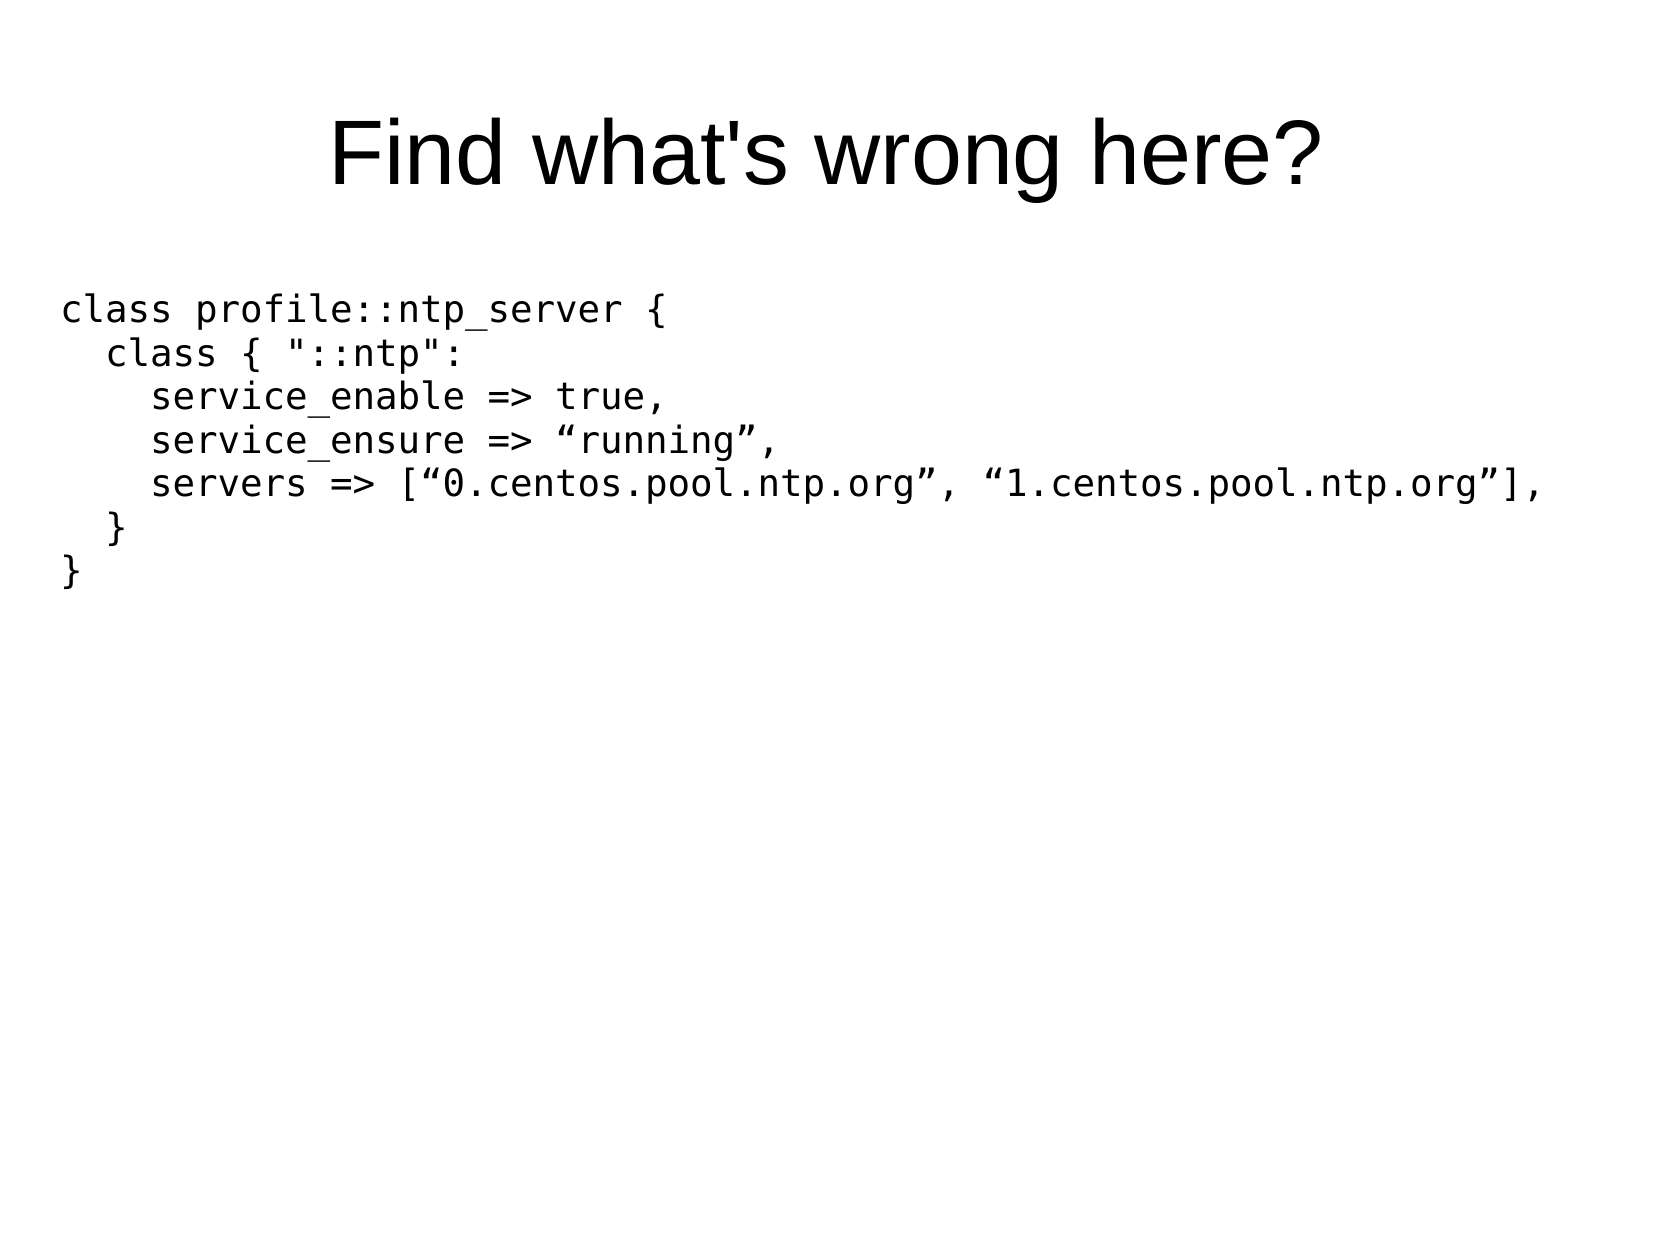

# Find what's wrong here?
class profile::ntp_server {
 class { "::ntp":
 service_enable => true,
 service_ensure => “running”,
 servers => [“0.centos.pool.ntp.org”, “1.centos.pool.ntp.org”],
 }
}